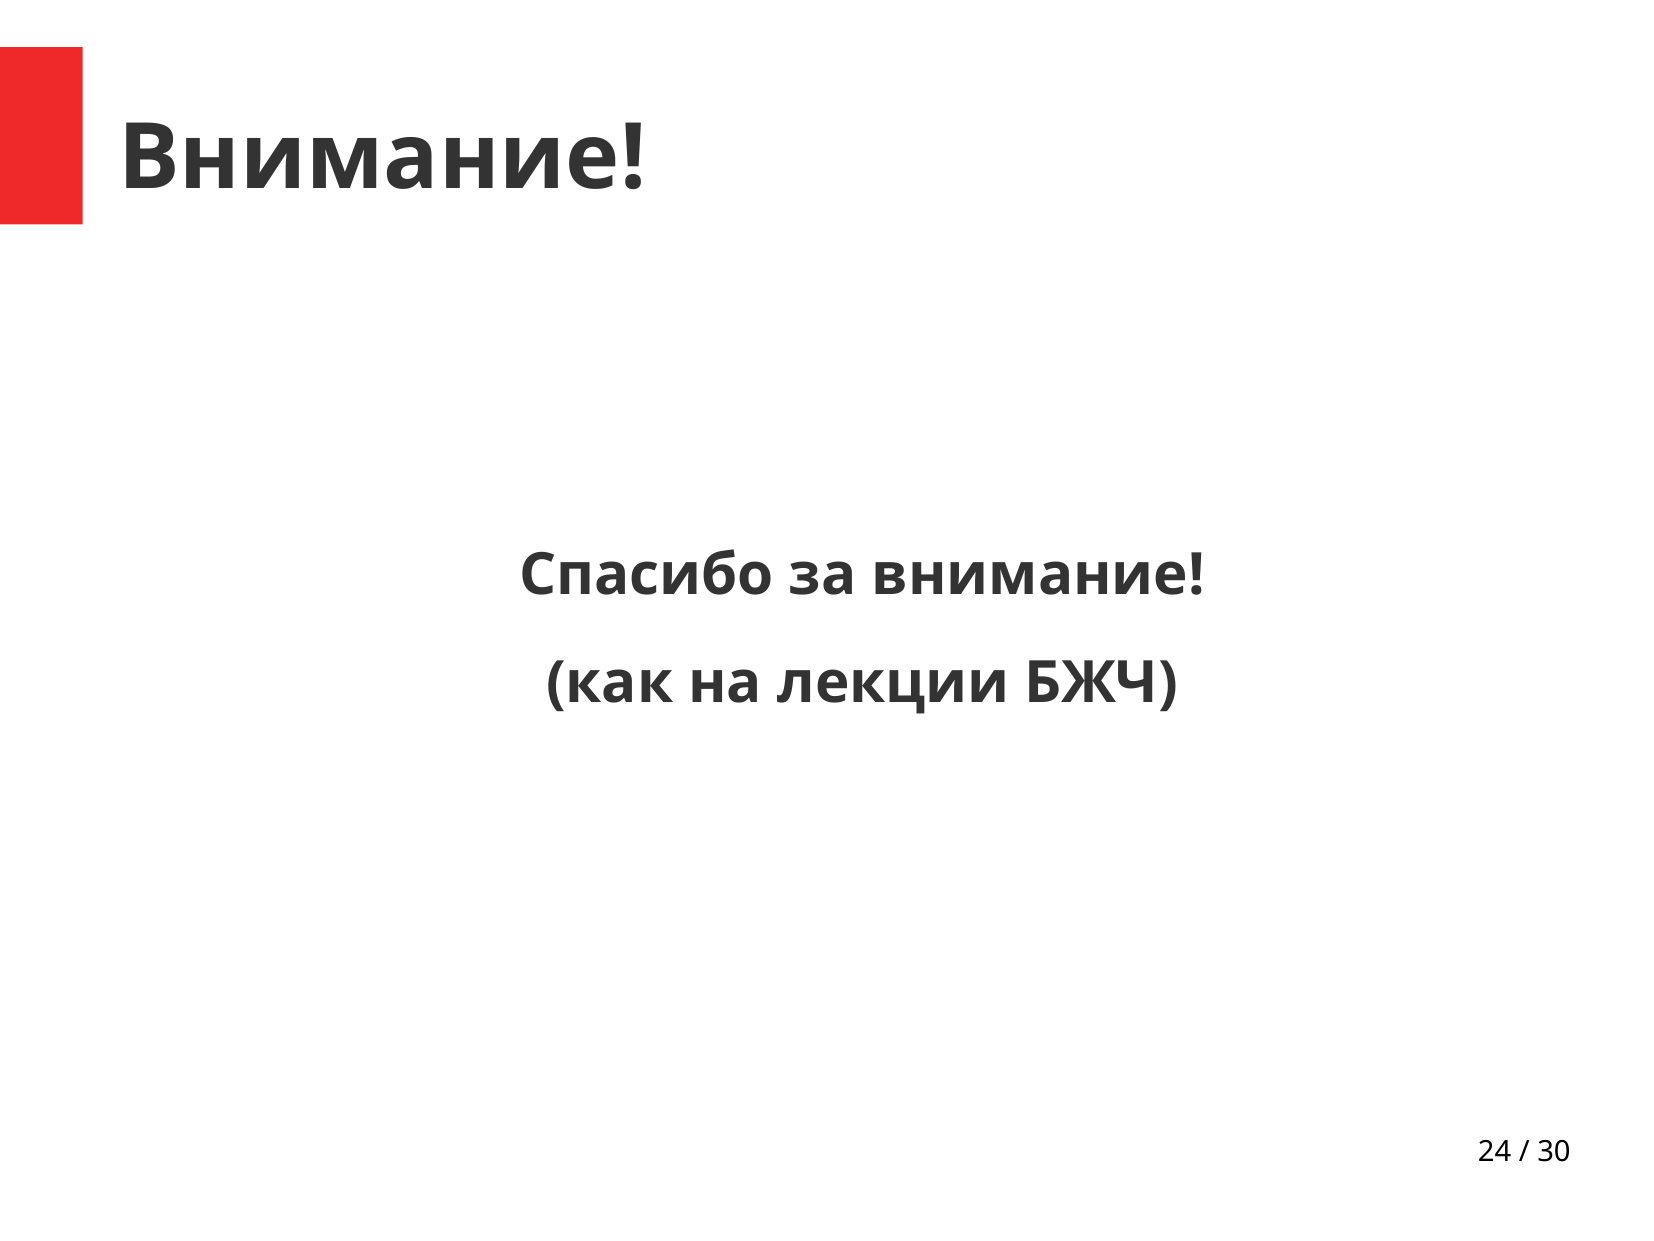

# Внимание!
Спасибо за внимание!
(как на лекции БЖЧ)
24